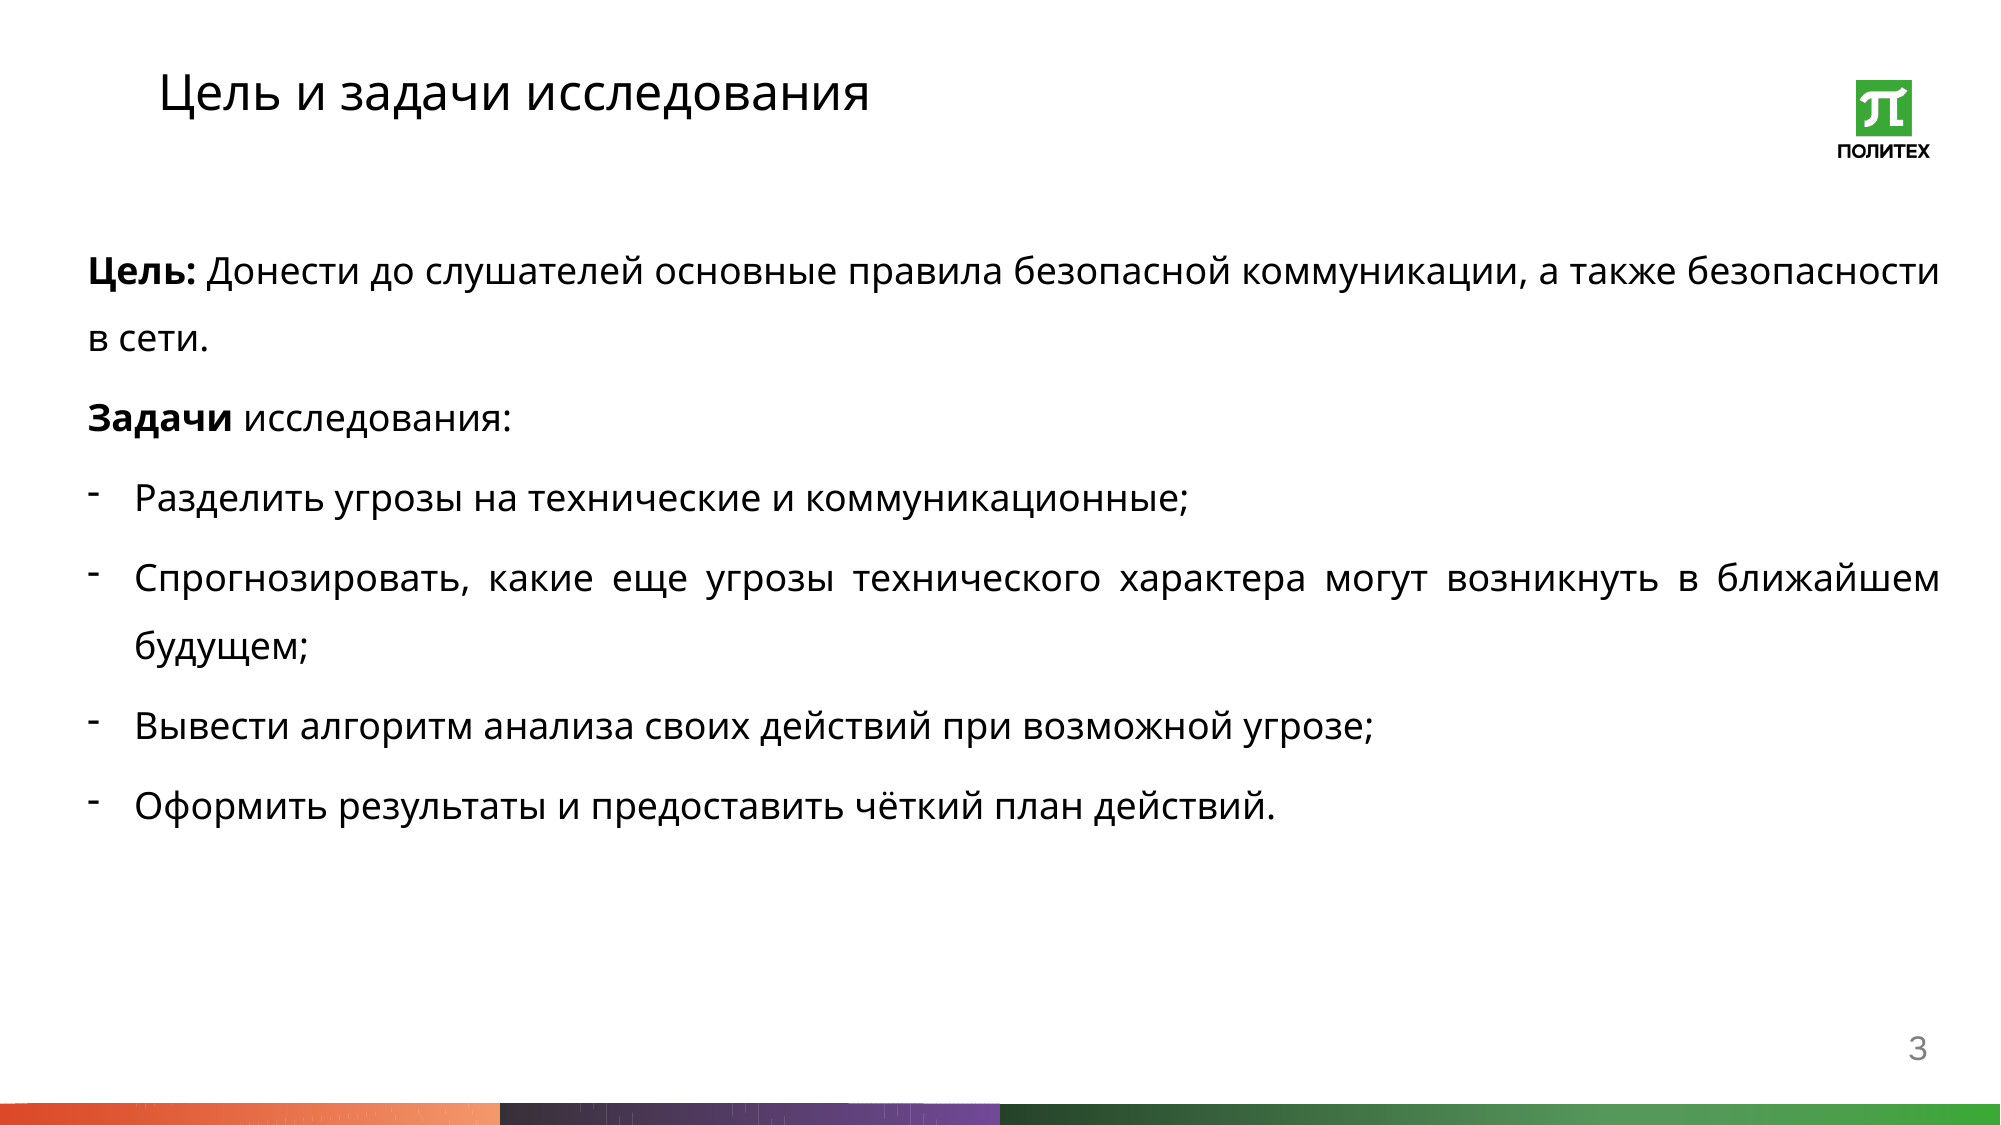

# Цель и задачи исследования
Цель: Донести до слушателей основные правила безопасной коммуникации, а также безопасности в сети.
Задачи исследования:
Разделить угрозы на технические и коммуникационные;
Спрогнозировать, какие еще угрозы технического характера могут возникнуть в ближайшем будущем;
Вывести алгоритм анализа своих действий при возможной угрозе;
Оформить результаты и предоставить чёткий план действий.